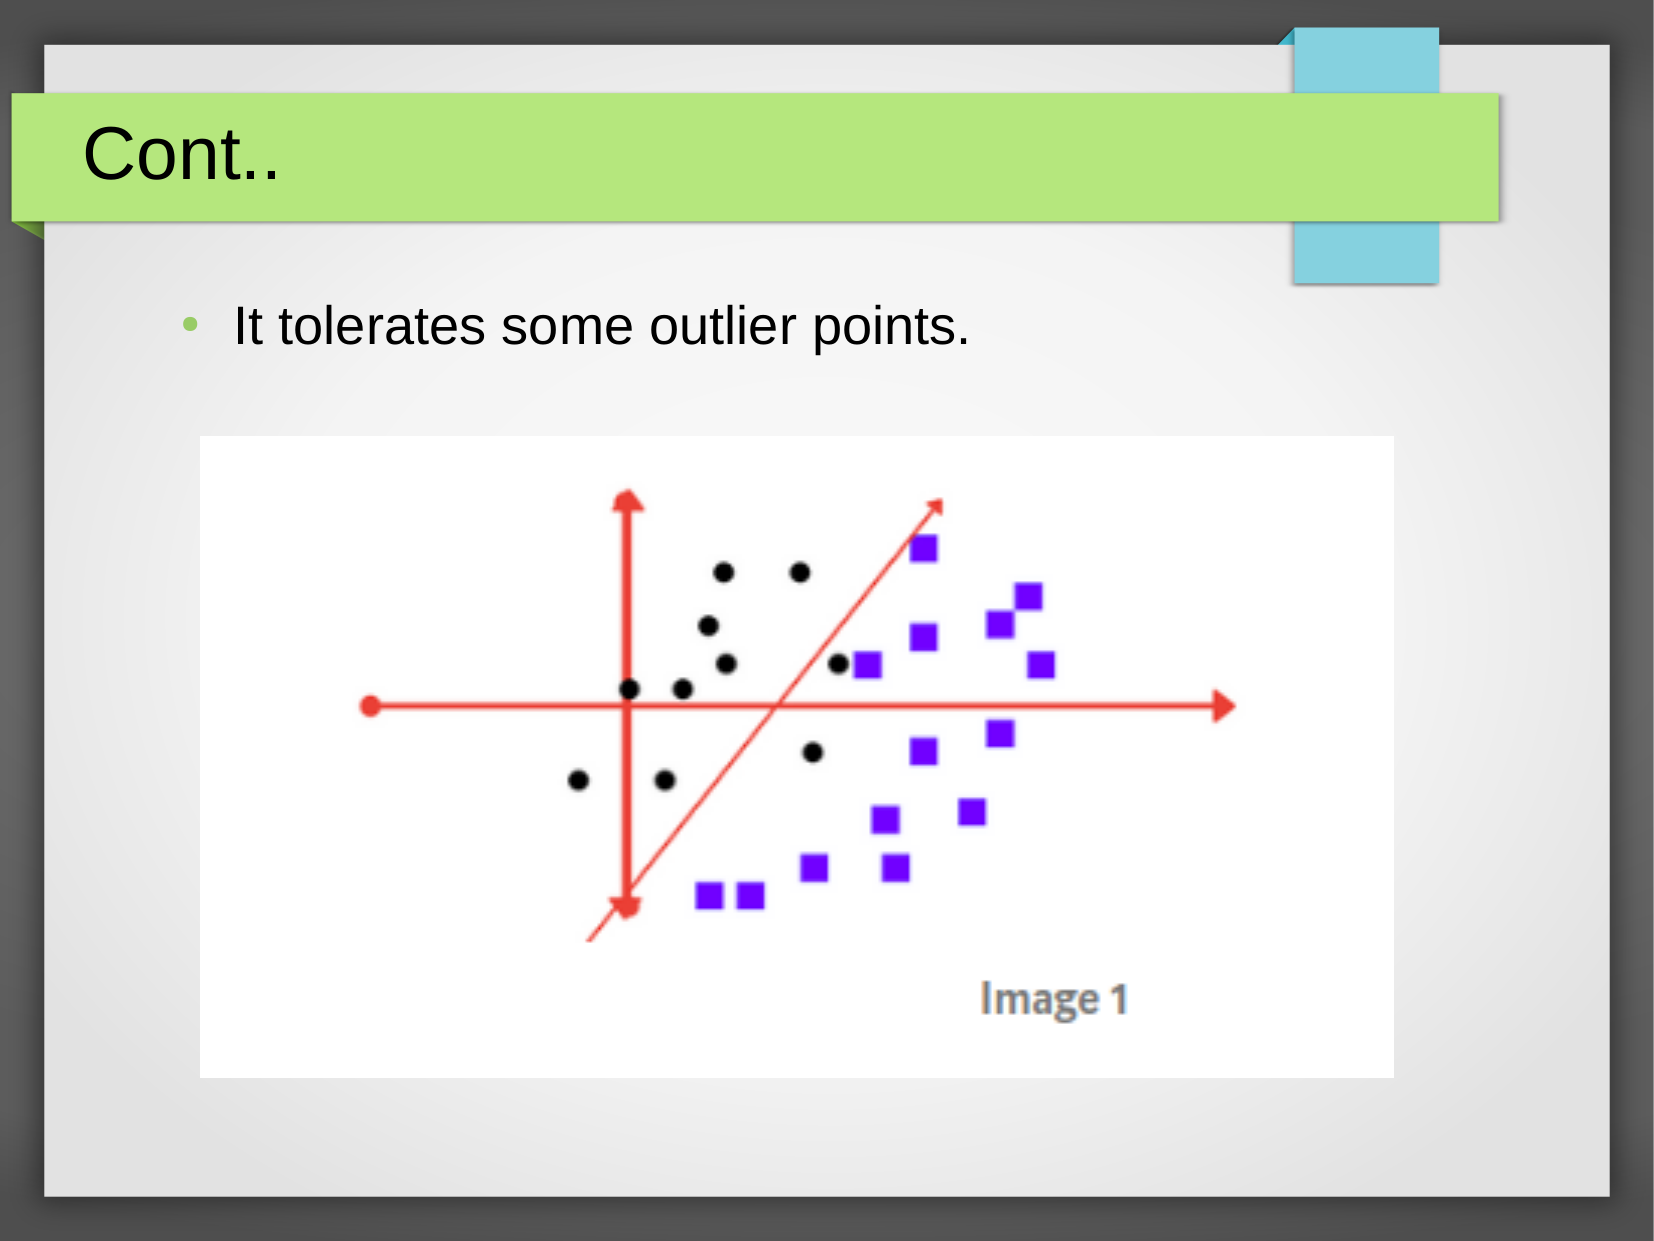

# Cont..
It tolerates some outlier points.